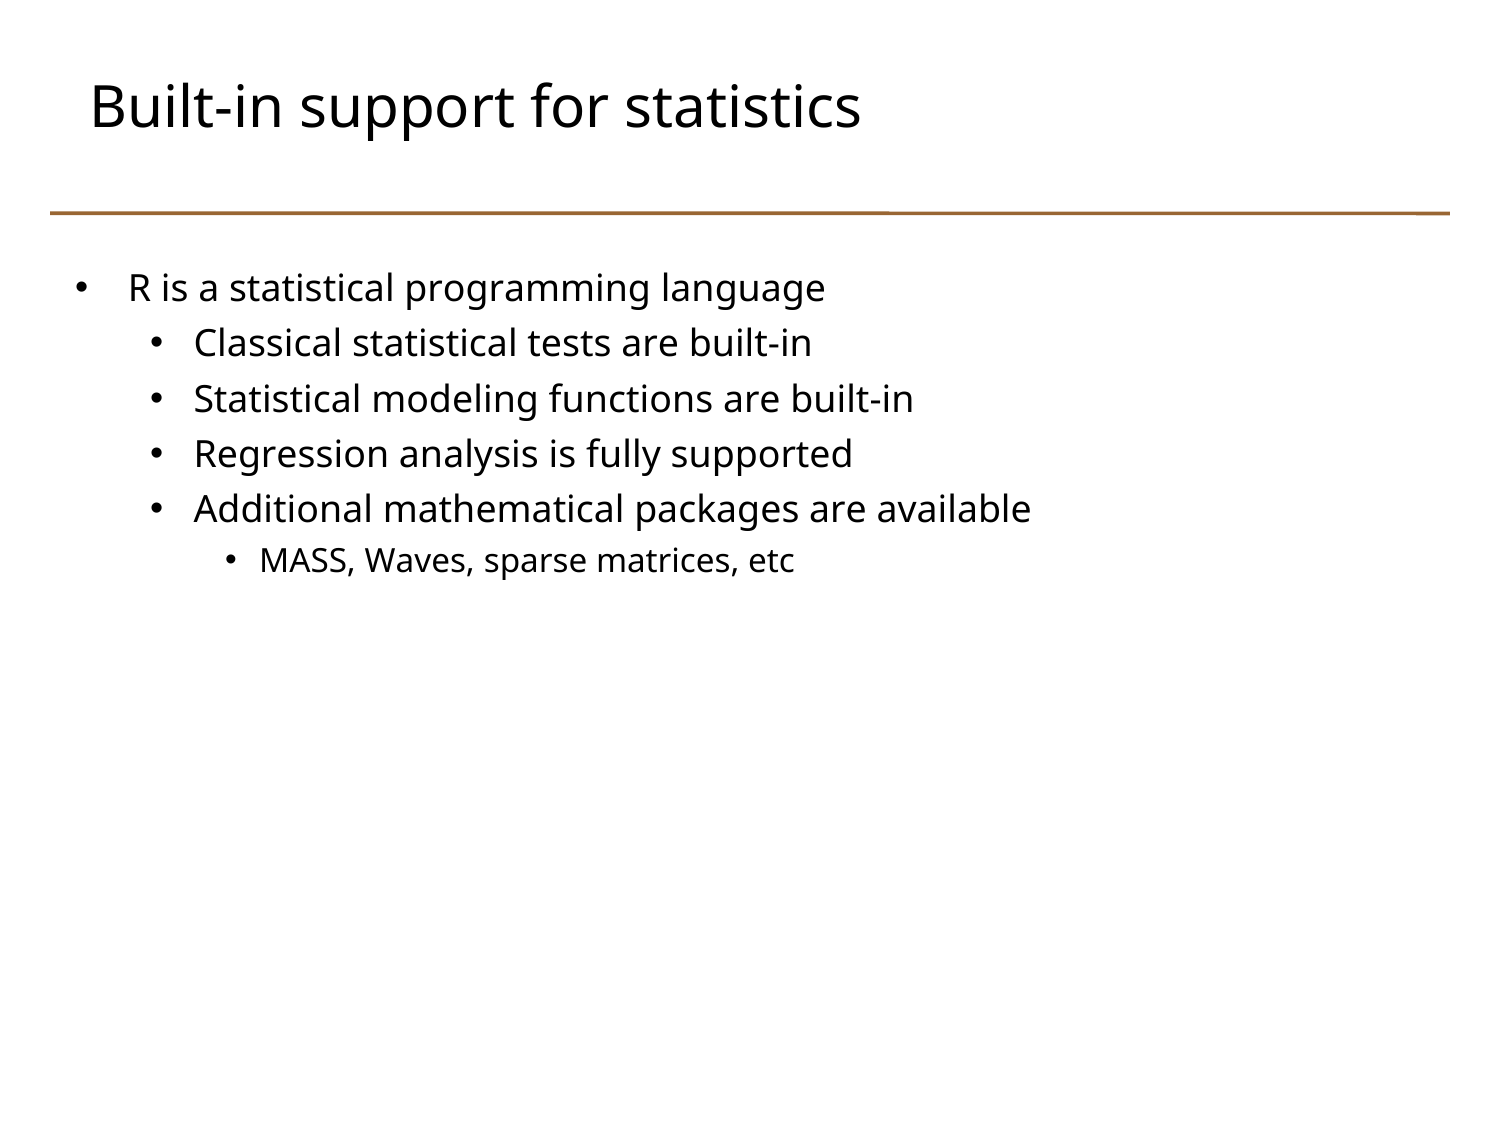

Built-in support for statistics
R is a statistical programming language
Classical statistical tests are built-in
Statistical modeling functions are built-in
Regression analysis is fully supported
Additional mathematical packages are available
MASS, Waves, sparse matrices, etc